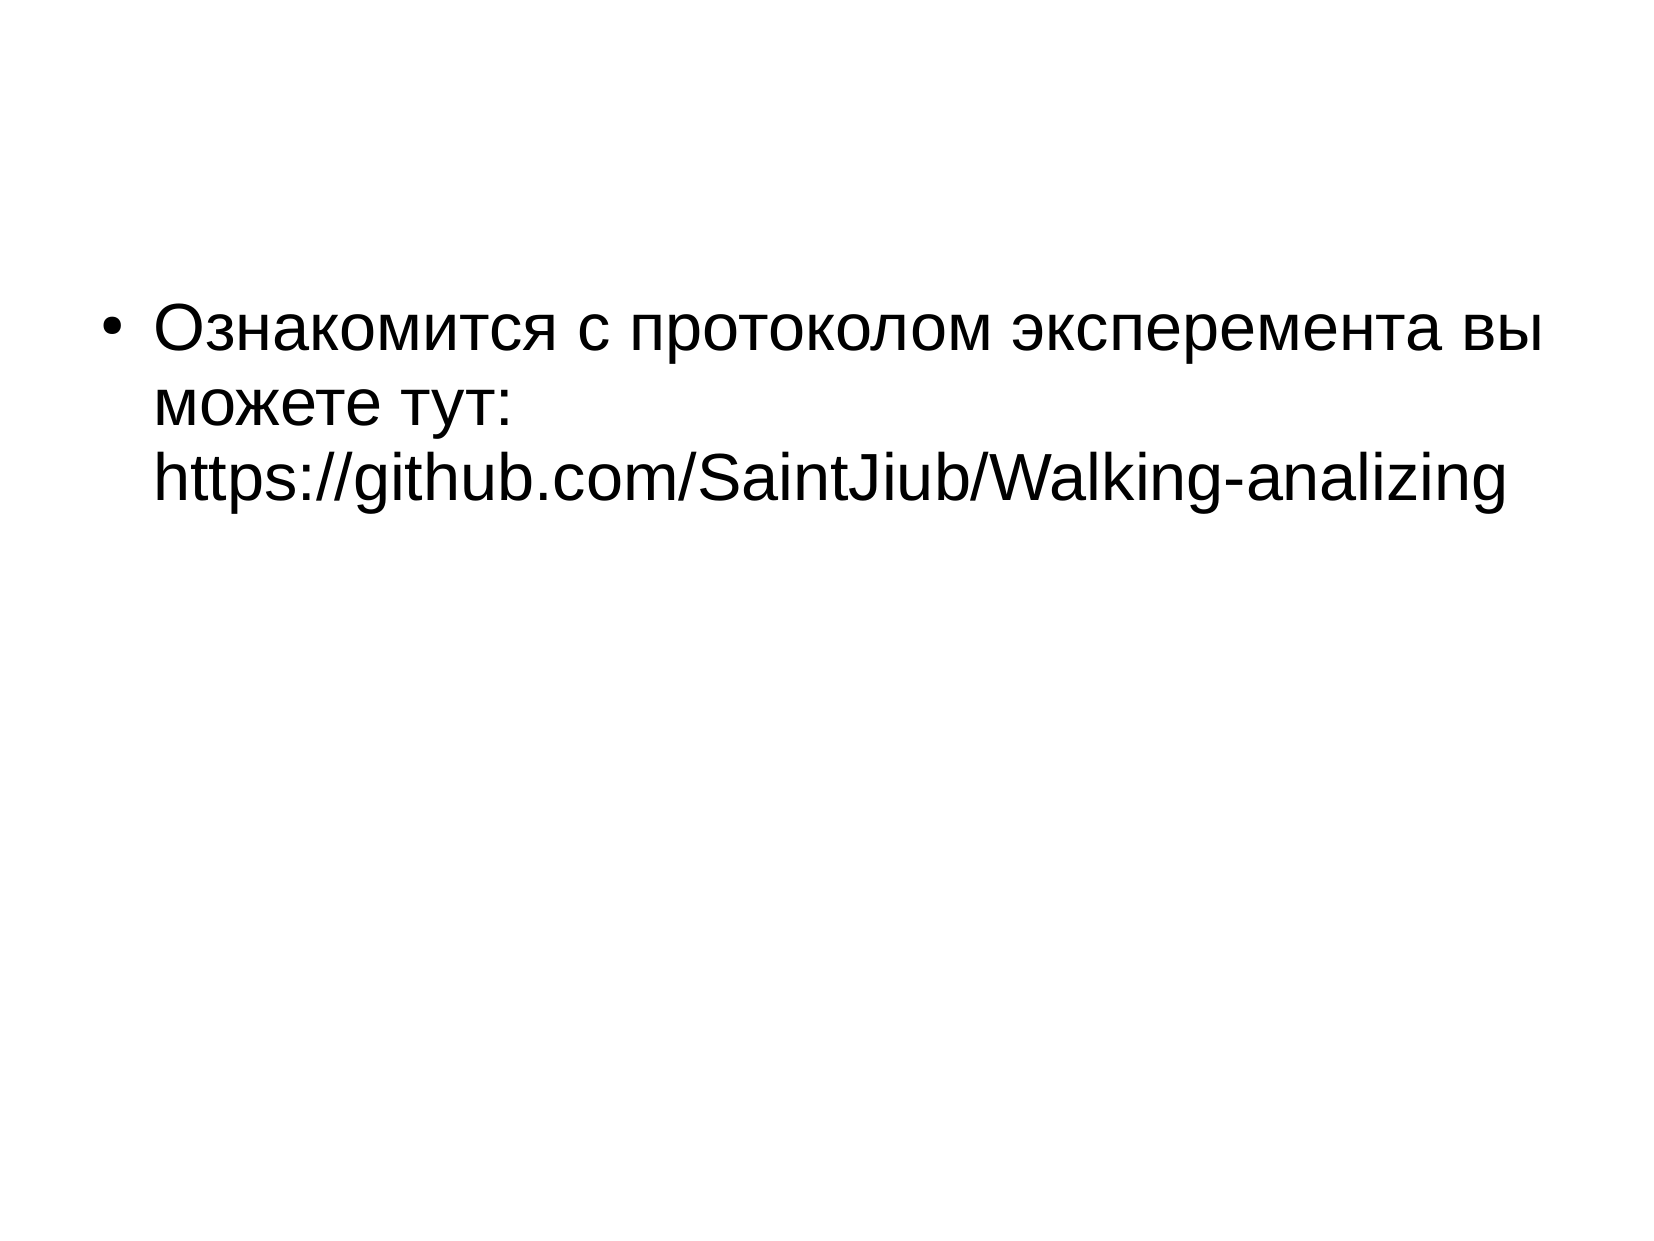

#
Ознакомится с протоколом эксперемента вы можете тут: https://github.com/SaintJiub/Walking-analizing